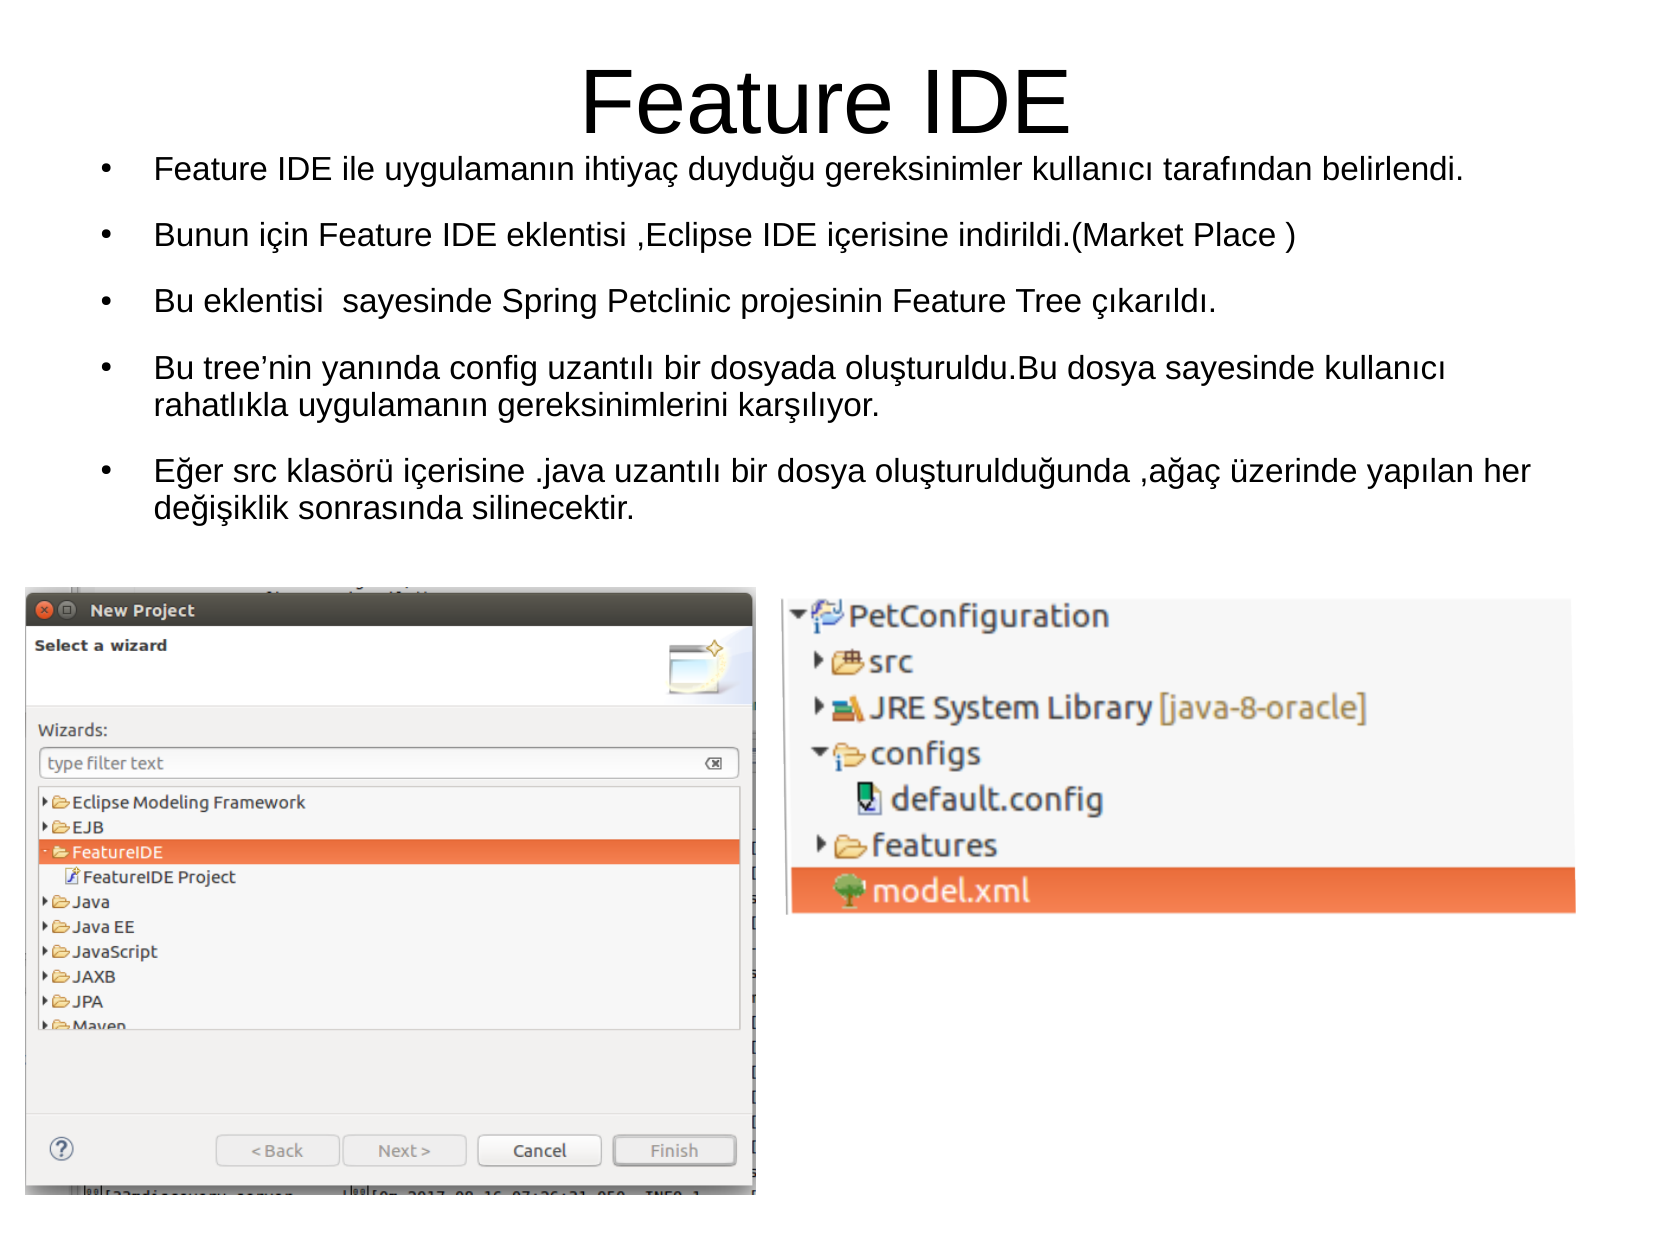

# Feature IDE
Feature IDE ile uygulamanın ihtiyaç duyduğu gereksinimler kullanıcı tarafından belirlendi.
Bunun için Feature IDE eklentisi ,Eclipse IDE içerisine indirildi.(Market Place )
Bu eklentisi sayesinde Spring Petclinic projesinin Feature Tree çıkarıldı.
Bu tree’nin yanında config uzantılı bir dosyada oluşturuldu.Bu dosya sayesinde kullanıcı rahatlıkla uygulamanın gereksinimlerini karşılıyor.
Eğer src klasörü içerisine .java uzantılı bir dosya oluşturulduğunda ,ağaç üzerinde yapılan her değişiklik sonrasında silinecektir.